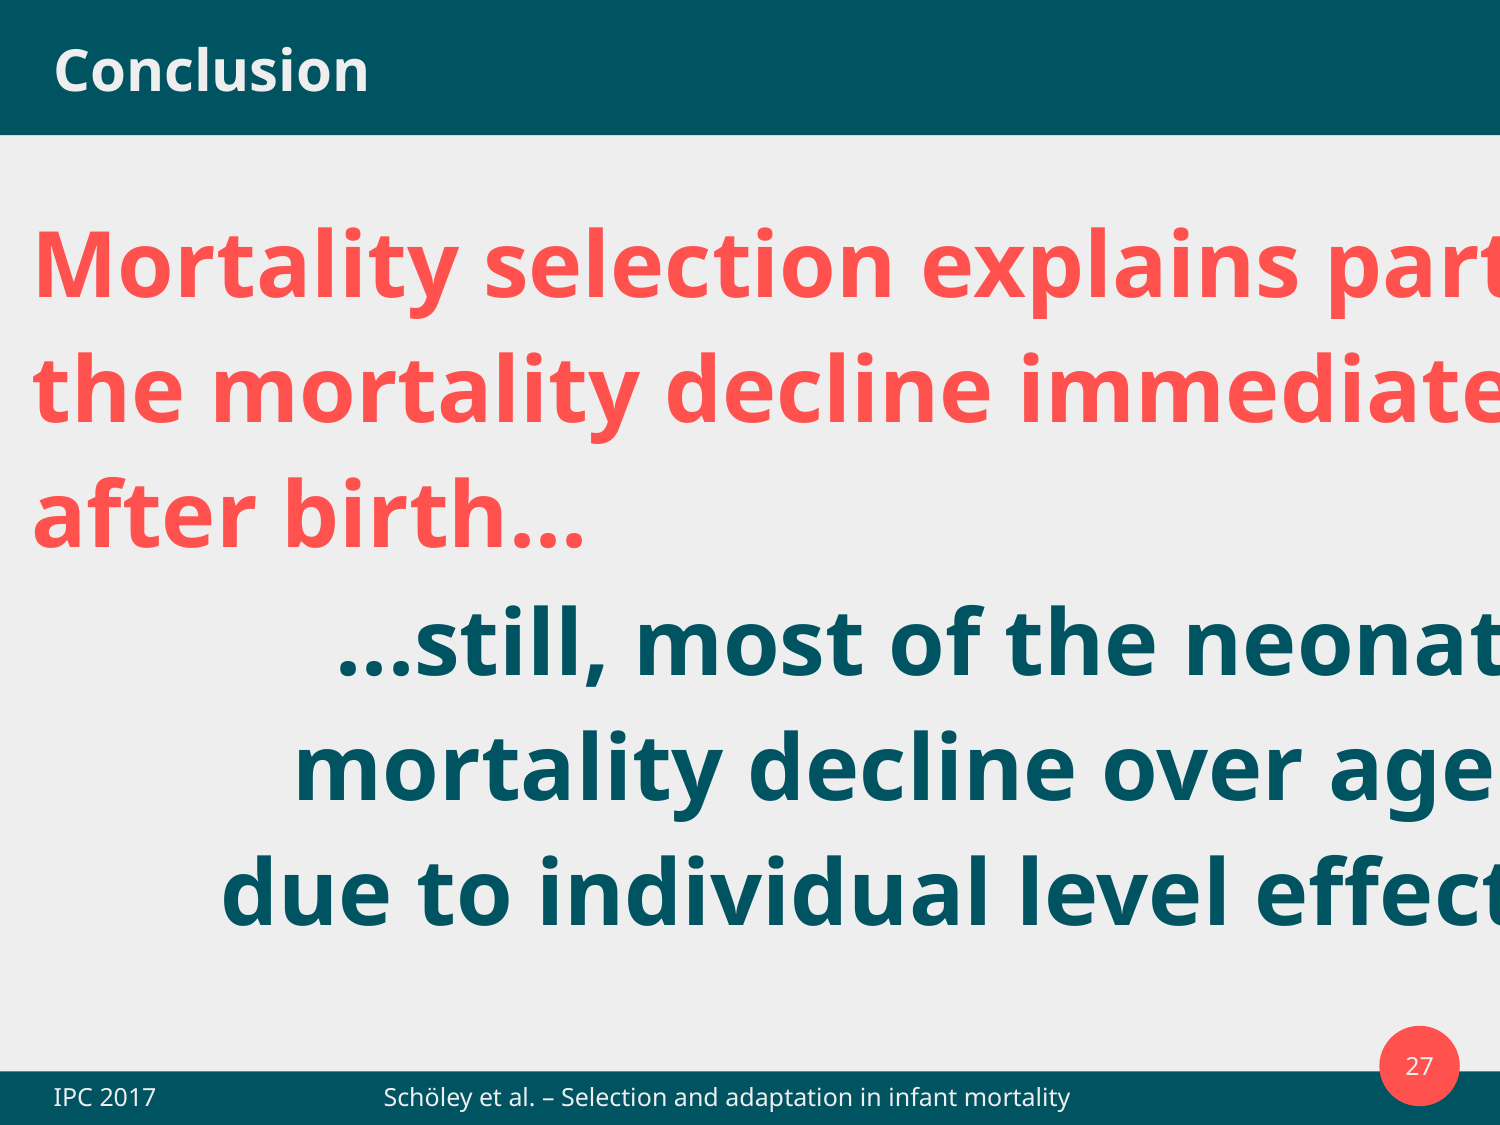

# Conclusion
Mortality selection explains part of
the mortality decline immediately
after birth...
...still, most of the neonatal
mortality decline over age is
due to individual level effects.
27
IPC 2017
Schöley et al. – Selection and adaptation in infant mortality